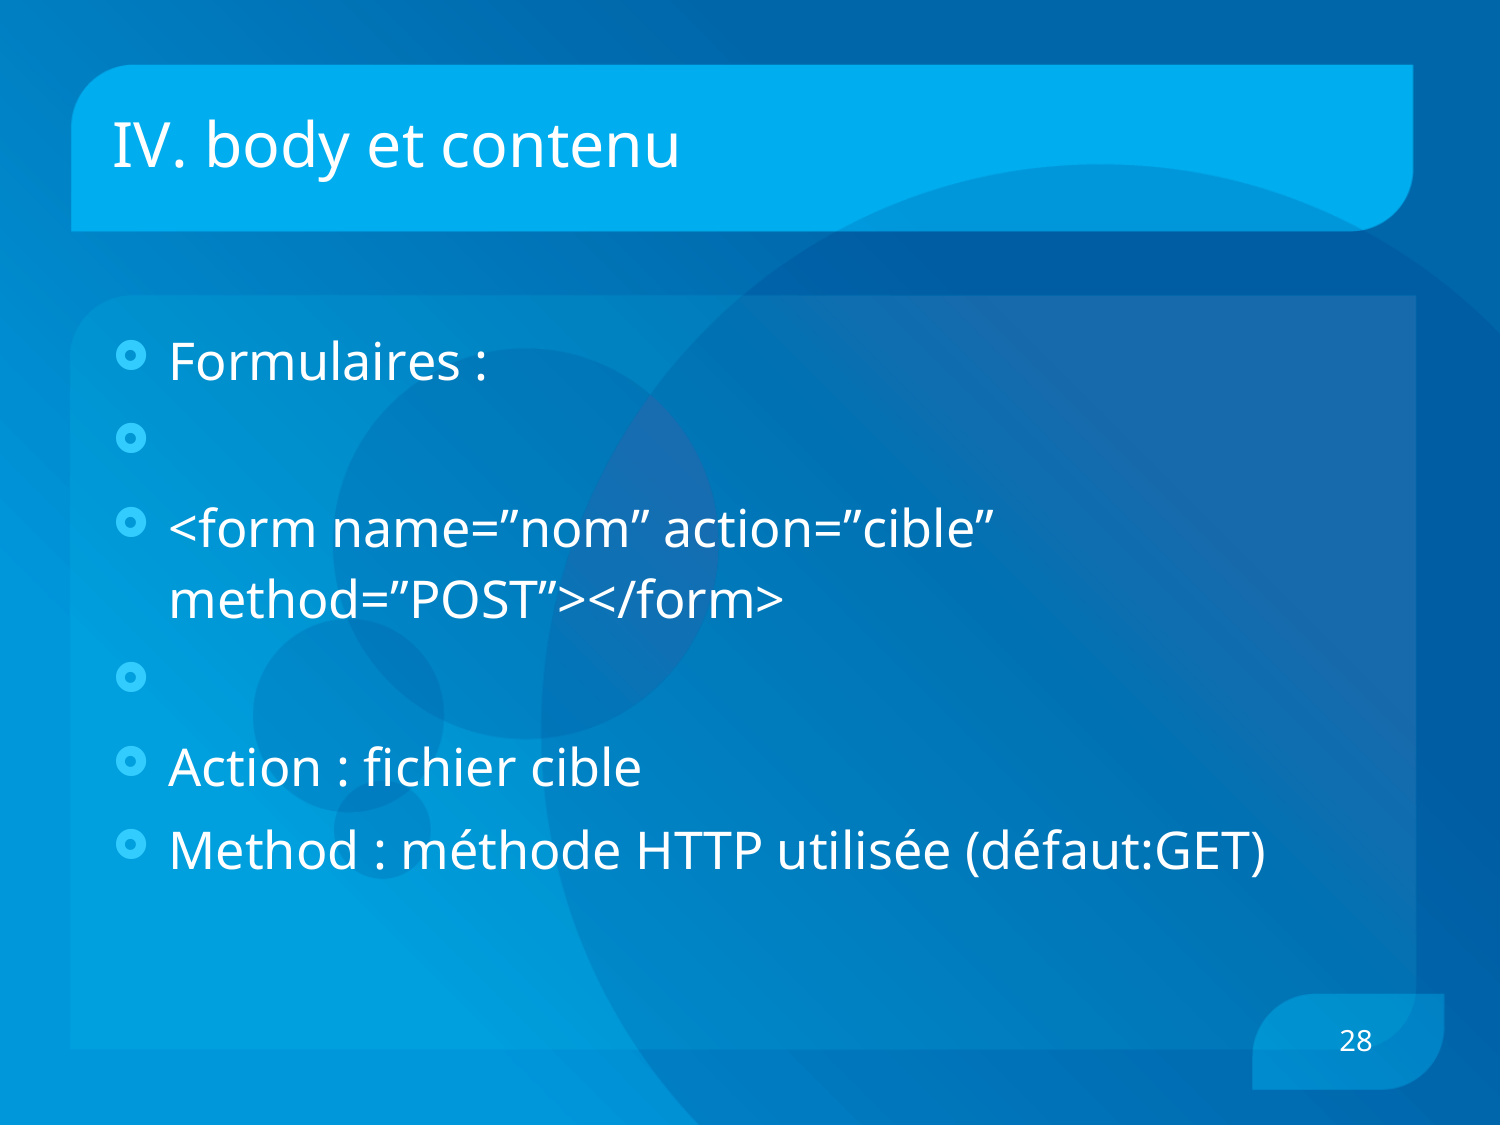

# IV. body et contenu
Formulaires :
<form name=”nom” action=”cible” method=”POST”></form>
Action : fichier cible
Method : méthode HTTP utilisée (défaut:GET)
28